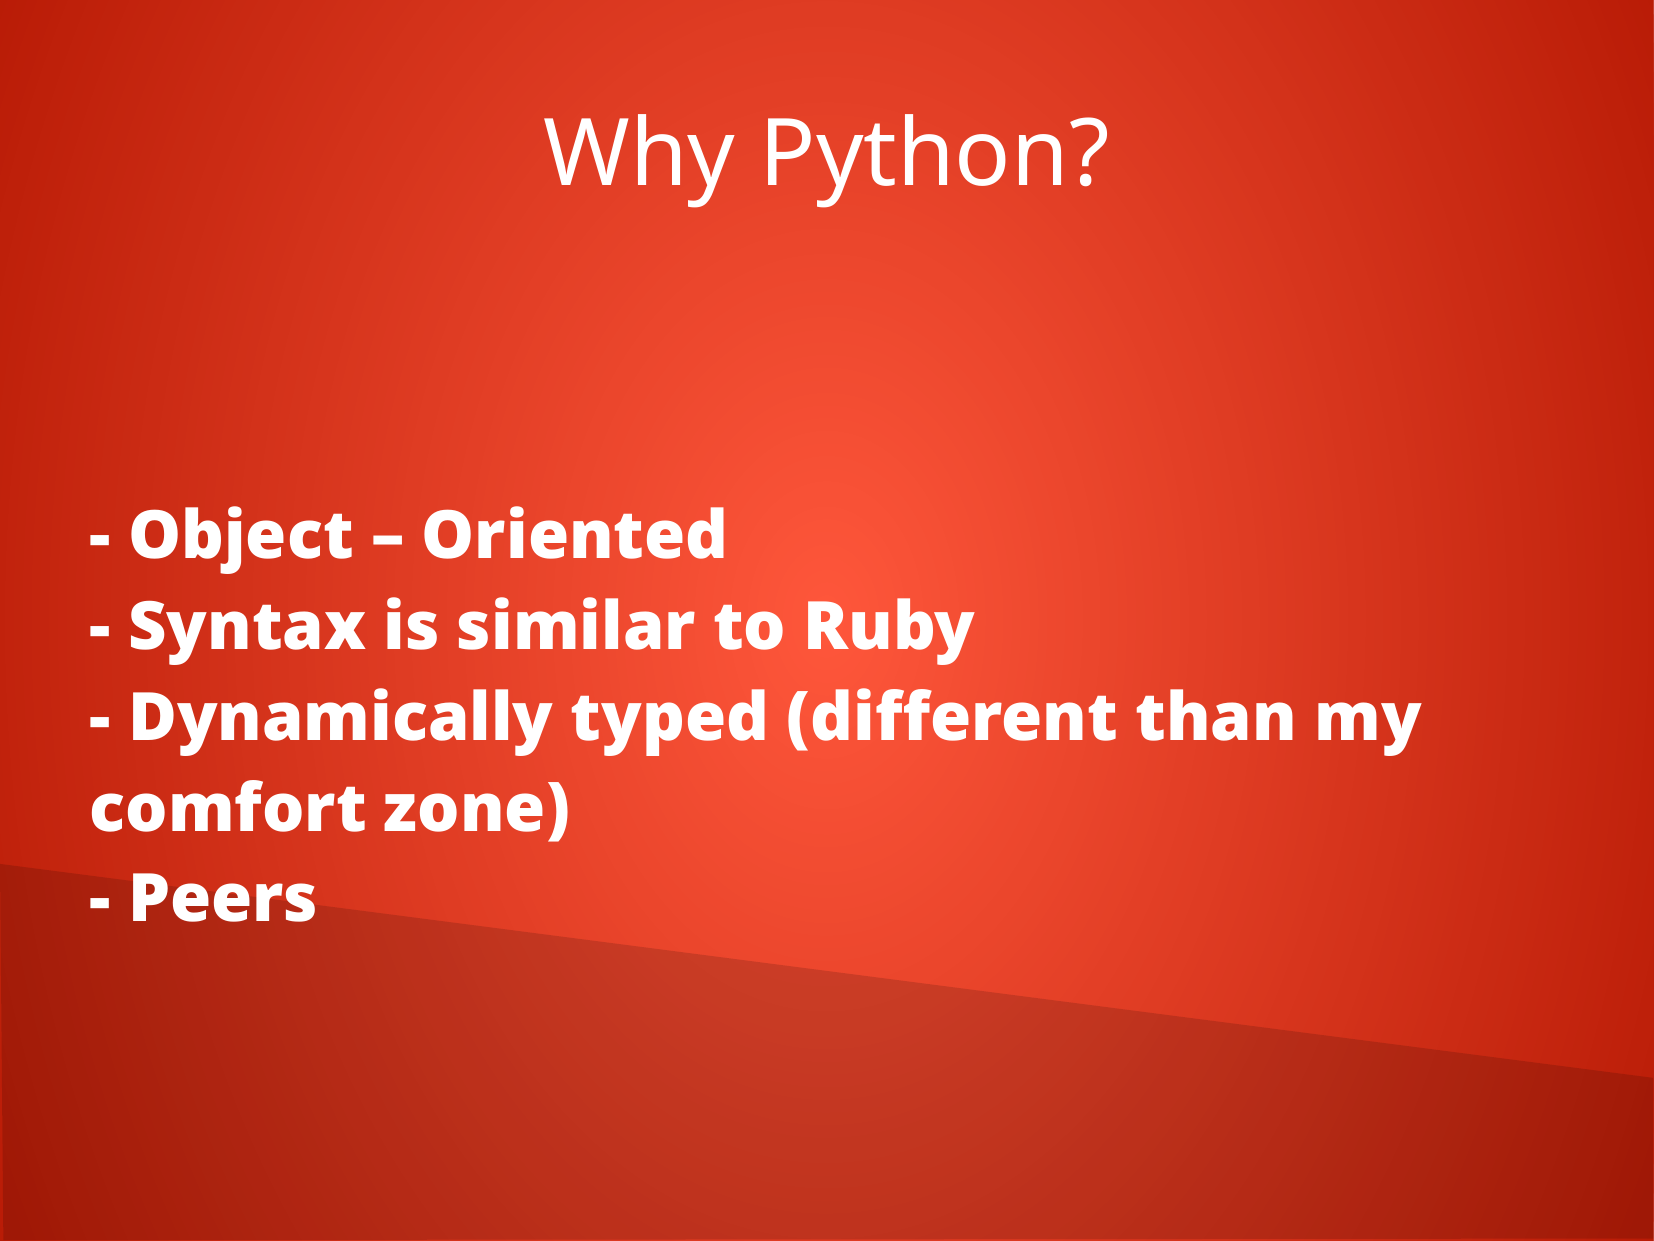

# Why Python?
- Object – Oriented
- Syntax is similar to Ruby
- Dynamically typed (different than my comfort zone)
- Peers